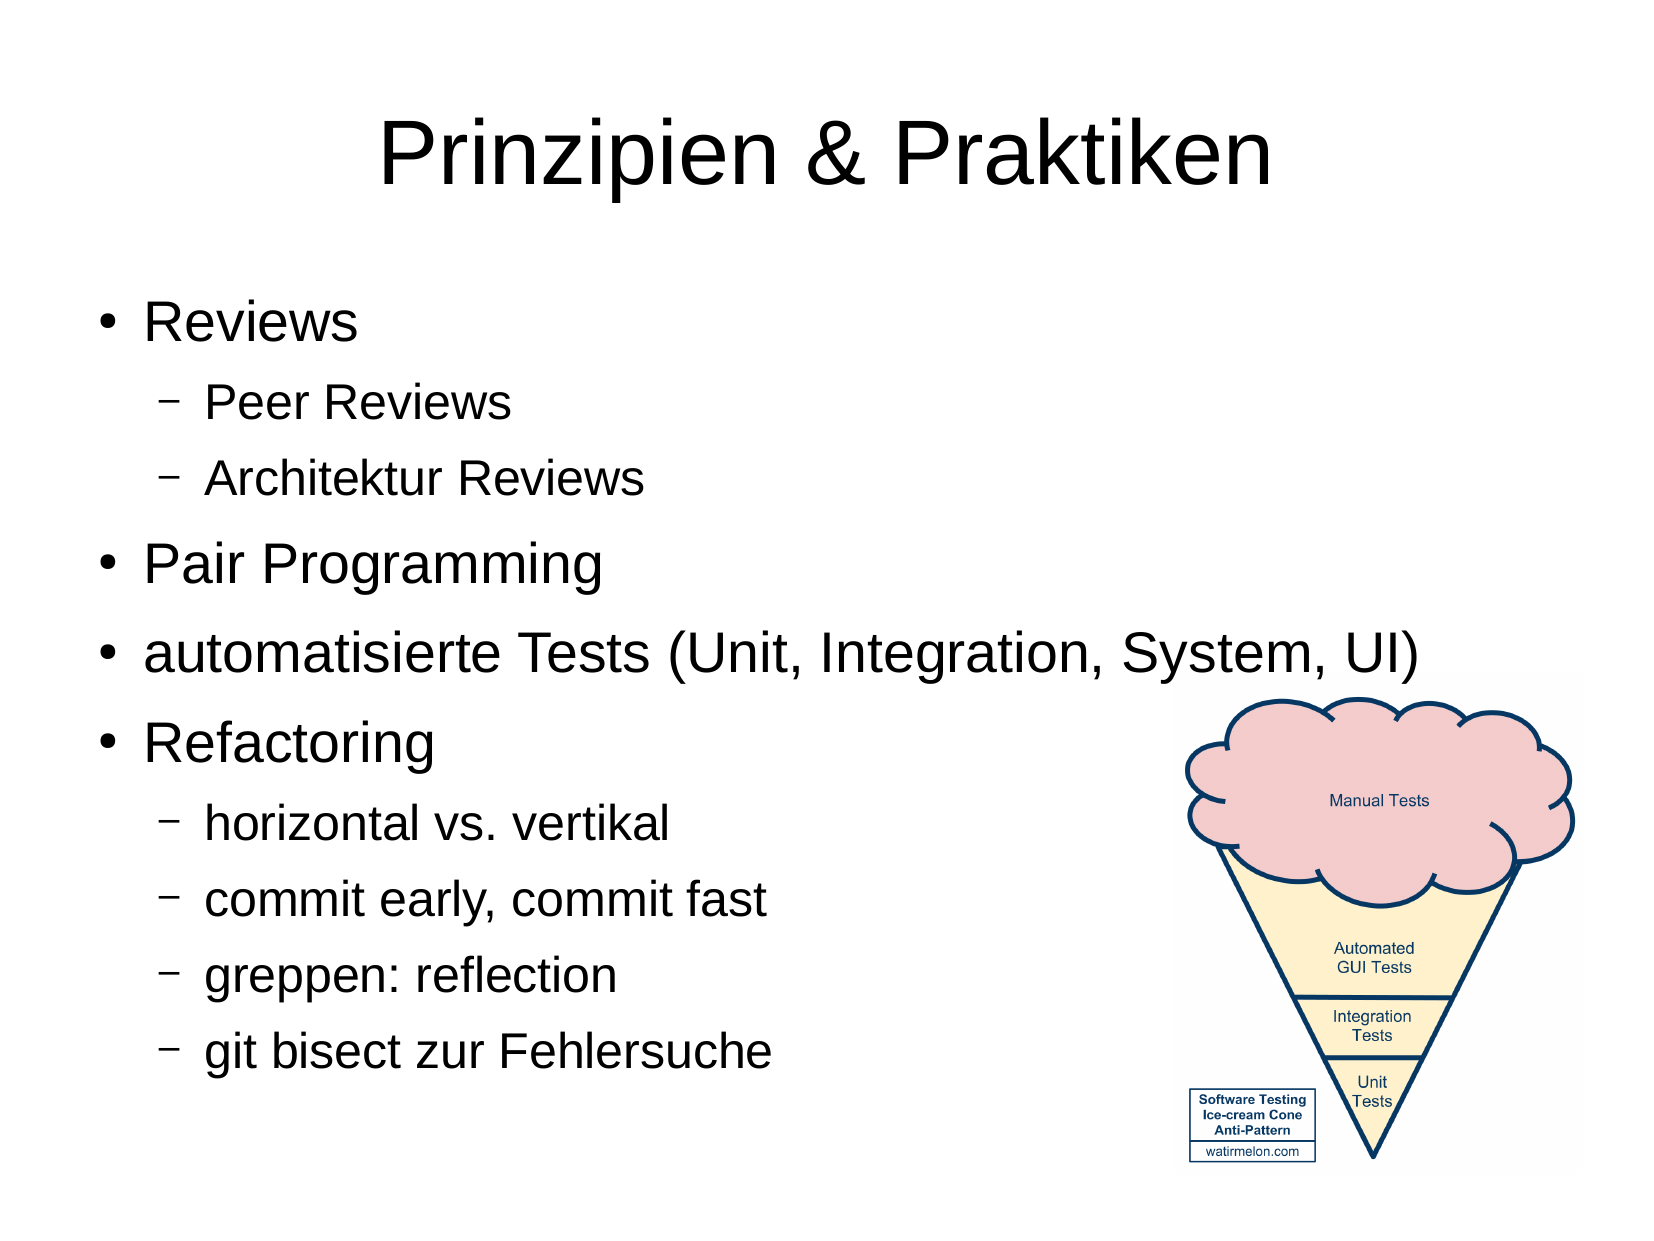

# Prinzipien & Praktiken
Reviews
Peer Reviews
Architektur Reviews
Pair Programming
automatisierte Tests (Unit, Integration, System, UI)
Refactoring
horizontal vs. vertikal
commit early, commit fast
greppen: reflection
git bisect zur Fehlersuche